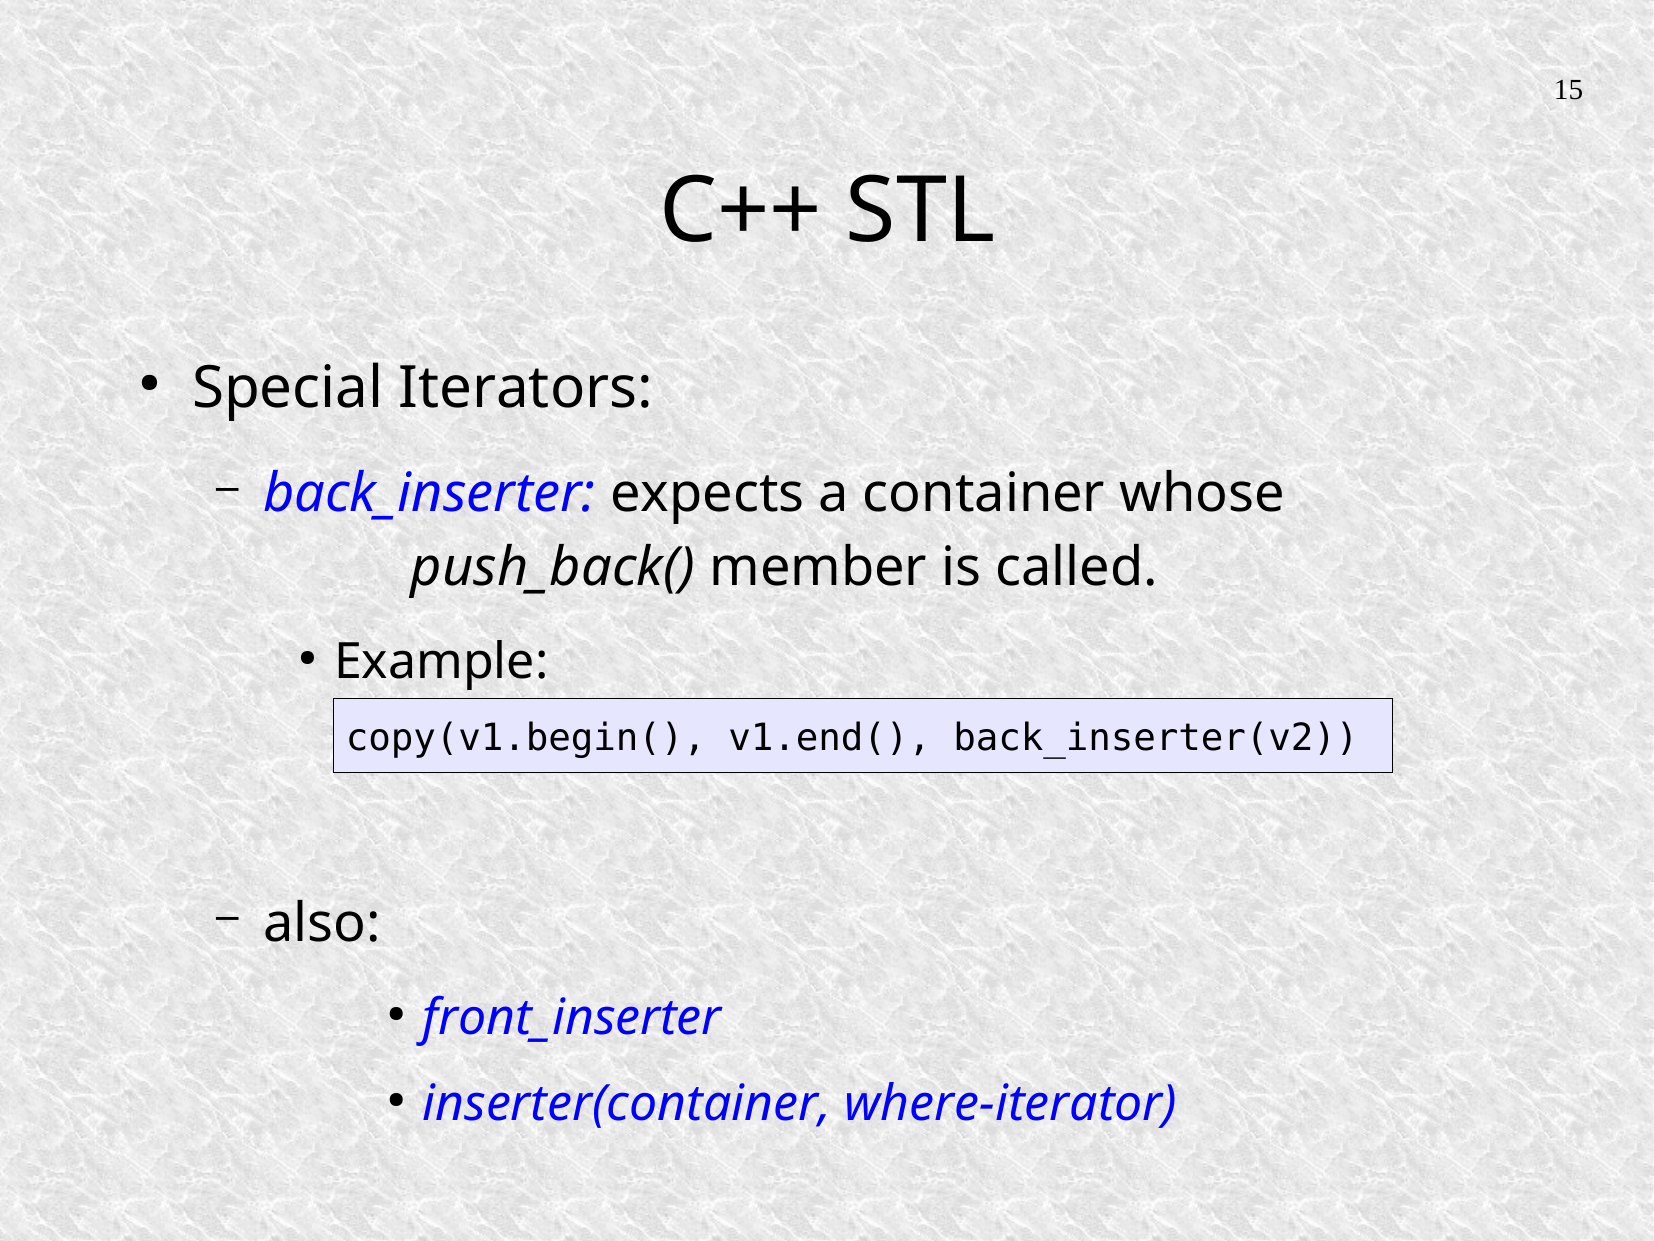

15
# C++ STL
Special Iterators:
back_inserter: expects a container whose
		push_back() member is called.
Example:
also:
front_inserter
inserter(container, where-iterator)
copy(v1.begin(), v1.end(), back_inserter(v2))